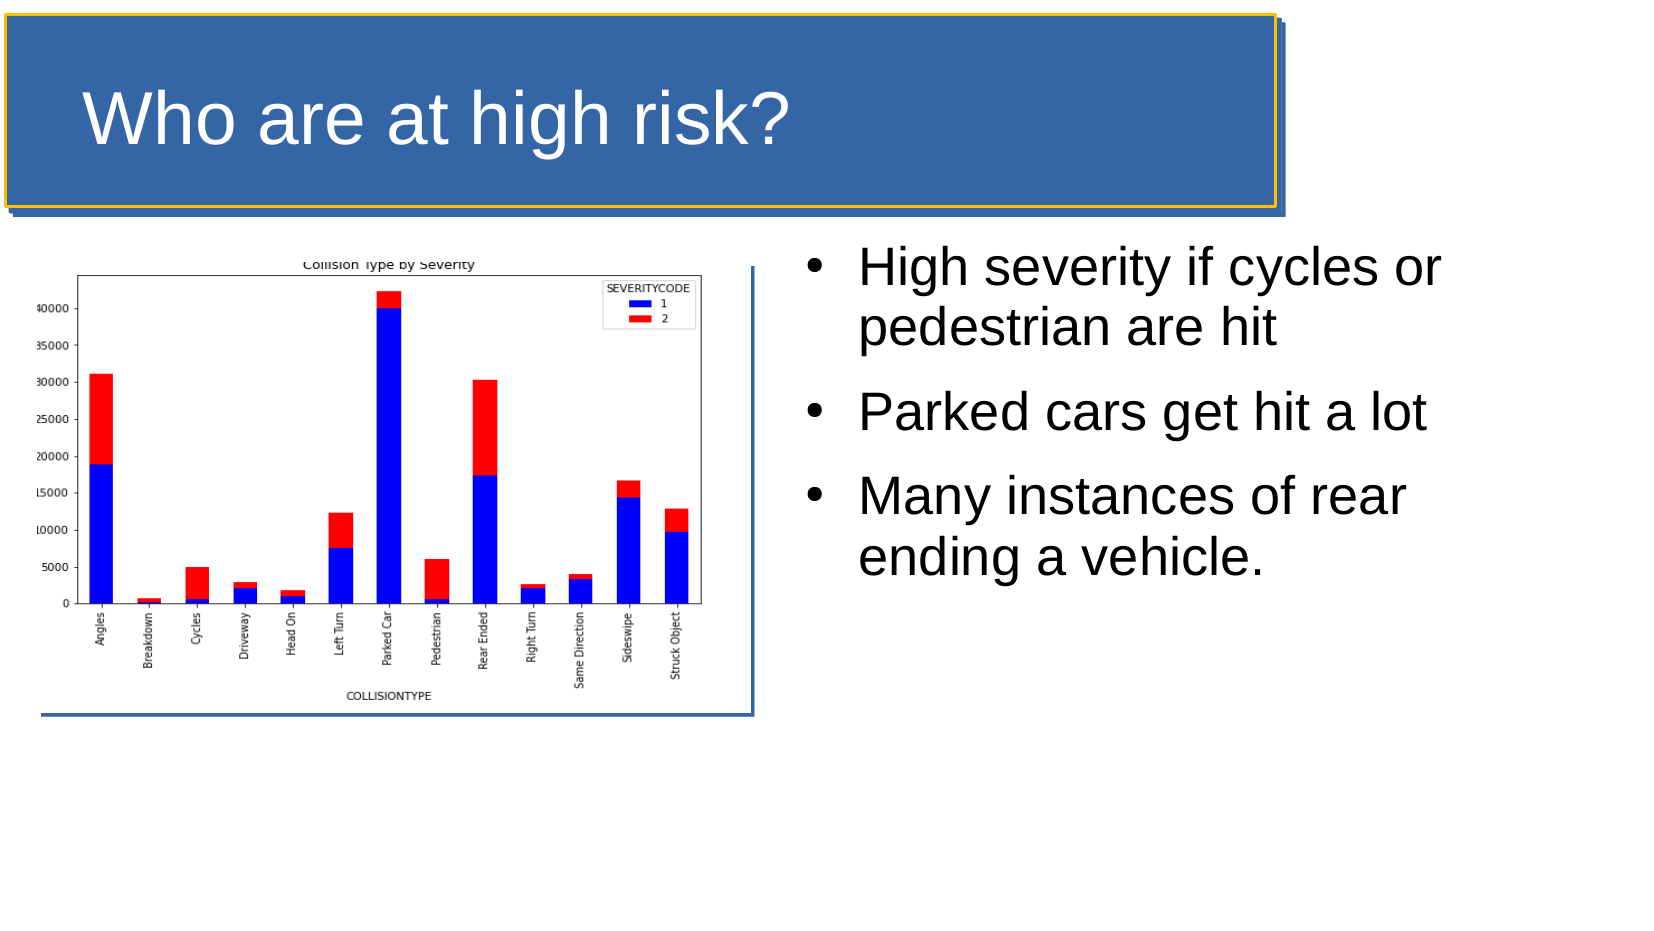

# Who are at high risk?
High severity if cycles or pedestrian are hit
Parked cars get hit a lot
Many instances of rear ending a vehicle.